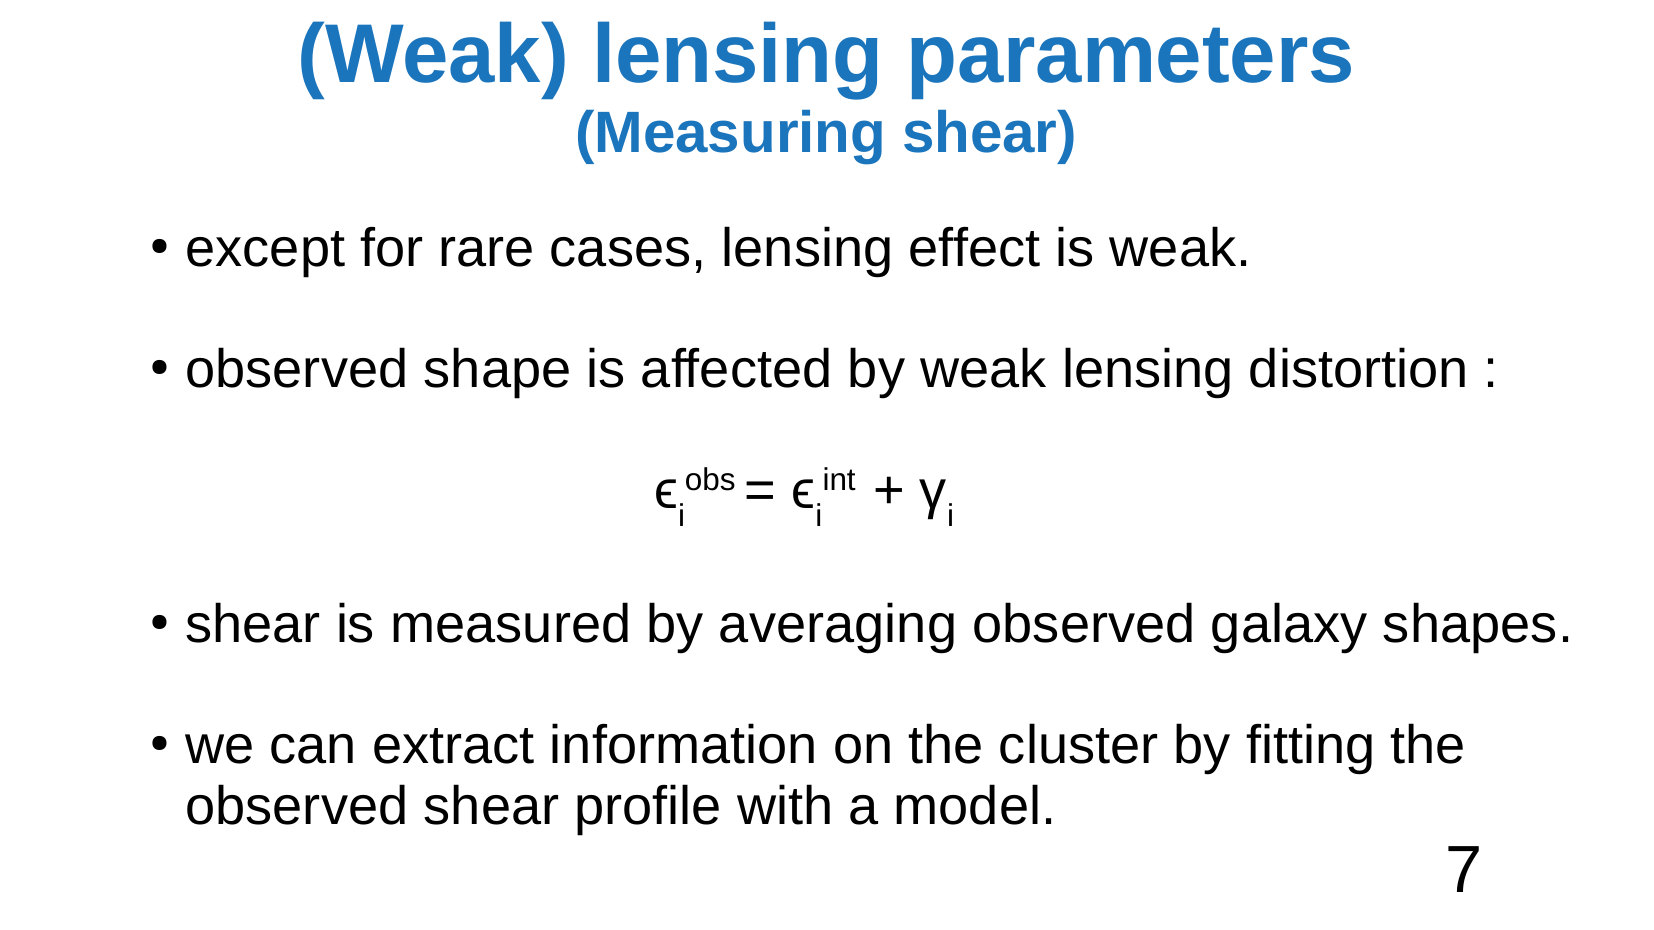

# (Weak) lensing parameters (Measuring shear)
except for rare cases, lensing effect is weak.
observed shape is affected by weak lensing distortion :
 ϵiobs = ϵiint + γi
shear is measured by averaging observed galaxy shapes.
we can extract information on the cluster by fitting the observed shear profile with a model.